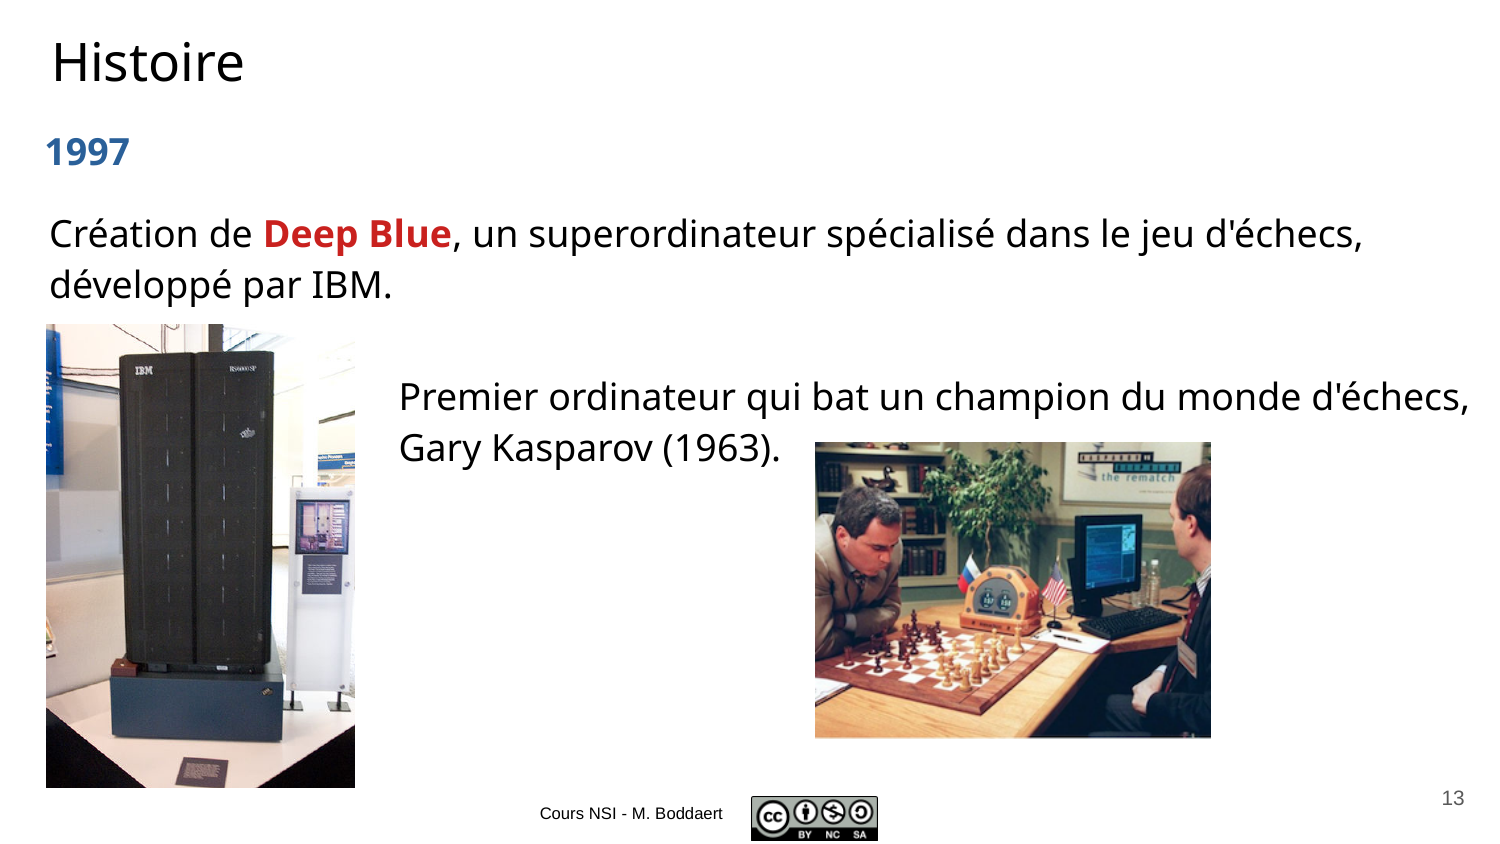

# Histoire
1997
Création de Deep Blue, un superordinateur spécialisé dans le jeu d'échecs, développé par IBM.
Premier ordinateur qui bat un champion du monde d'échecs, Gary Kasparov (1963).